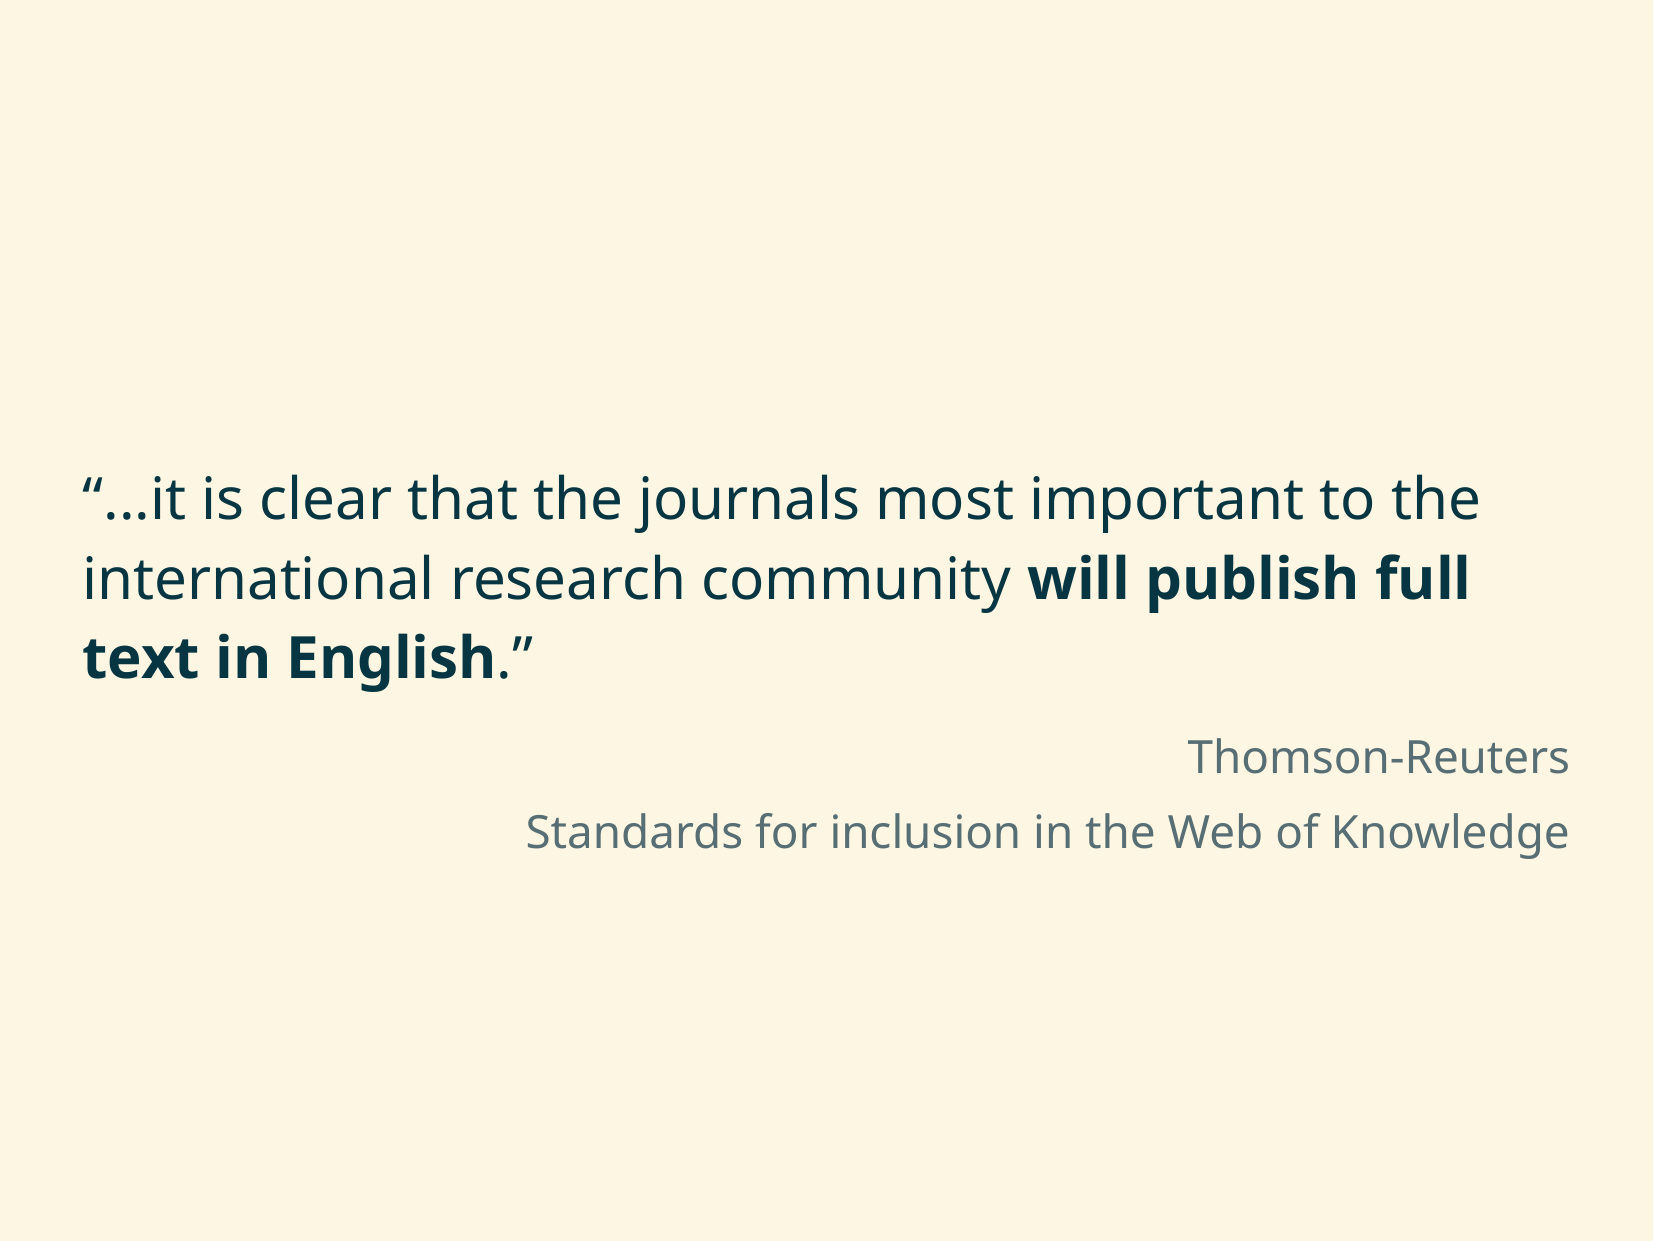

#
“...it is clear that the journals most important to the international research community will publish full text in English.”
Thomson-Reuters
Standards for inclusion in the Web of Knowledge